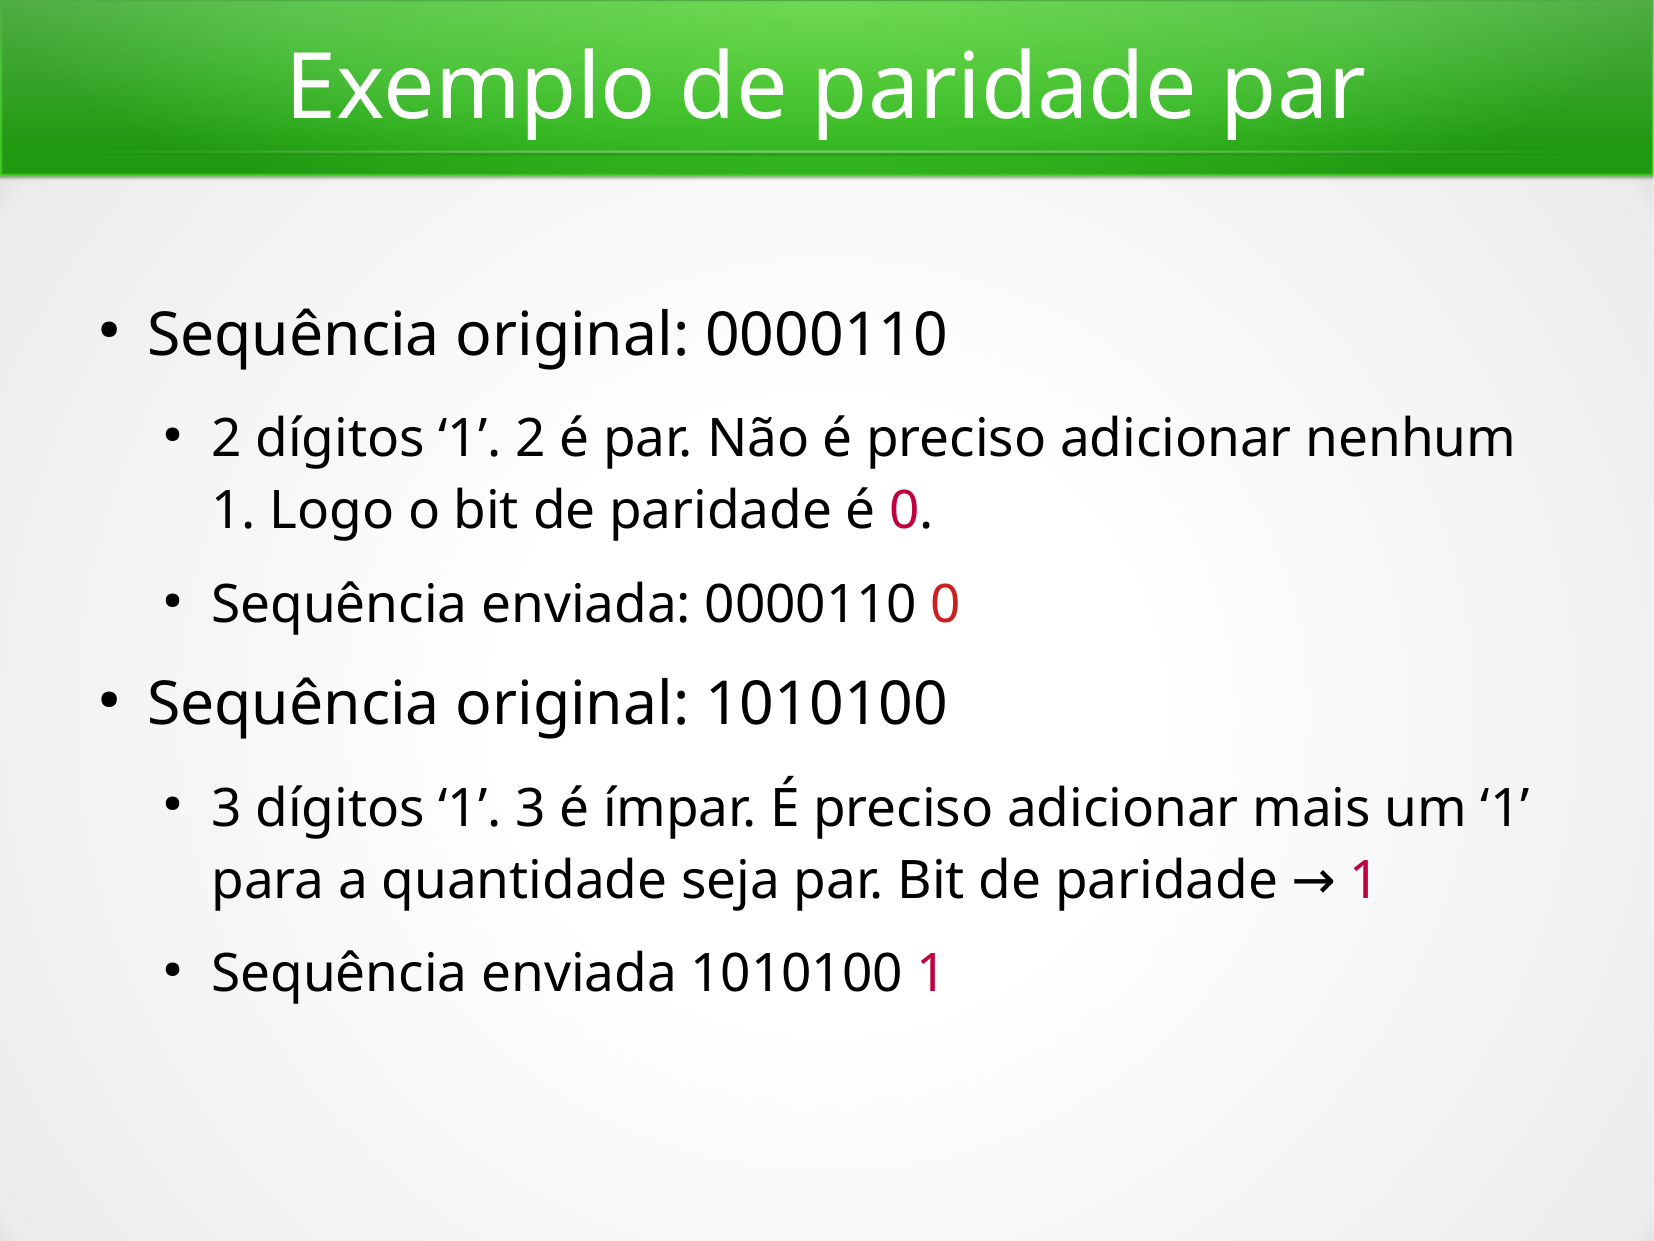

# Exemplo de paridade par
Sequência original: 0000110
2 dígitos ‘1’. 2 é par. Não é preciso adicionar nenhum 1. Logo o bit de paridade é 0.
Sequência enviada: 0000110 0
Sequência original: 1010100
3 dígitos ‘1’. 3 é ímpar. É preciso adicionar mais um ‘1’ para a quantidade seja par. Bit de paridade → 1
Sequência enviada 1010100 1